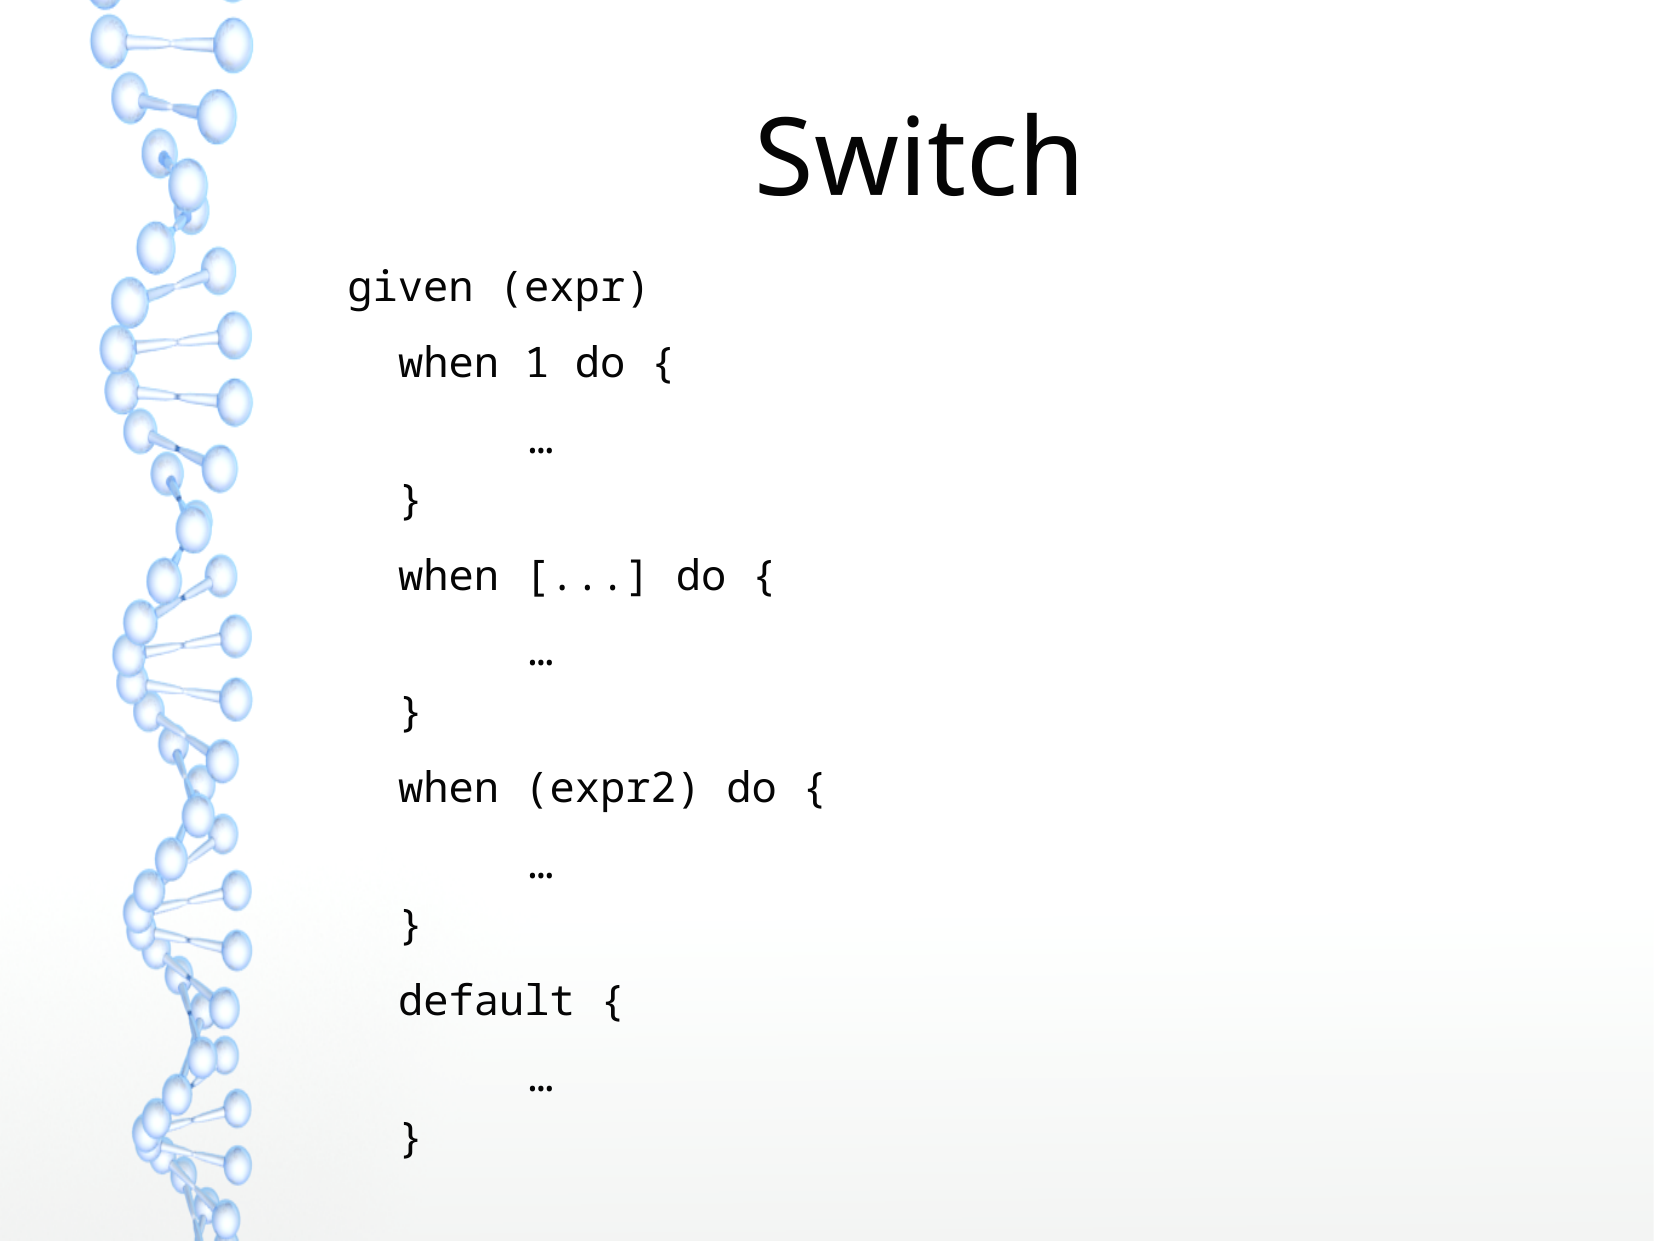

# Switch
given (expr)
 when 1 do {
 …
 }
 when [...] do {
 …
 }
 when (expr2) do {
 …
 }
 default {
 …
 }